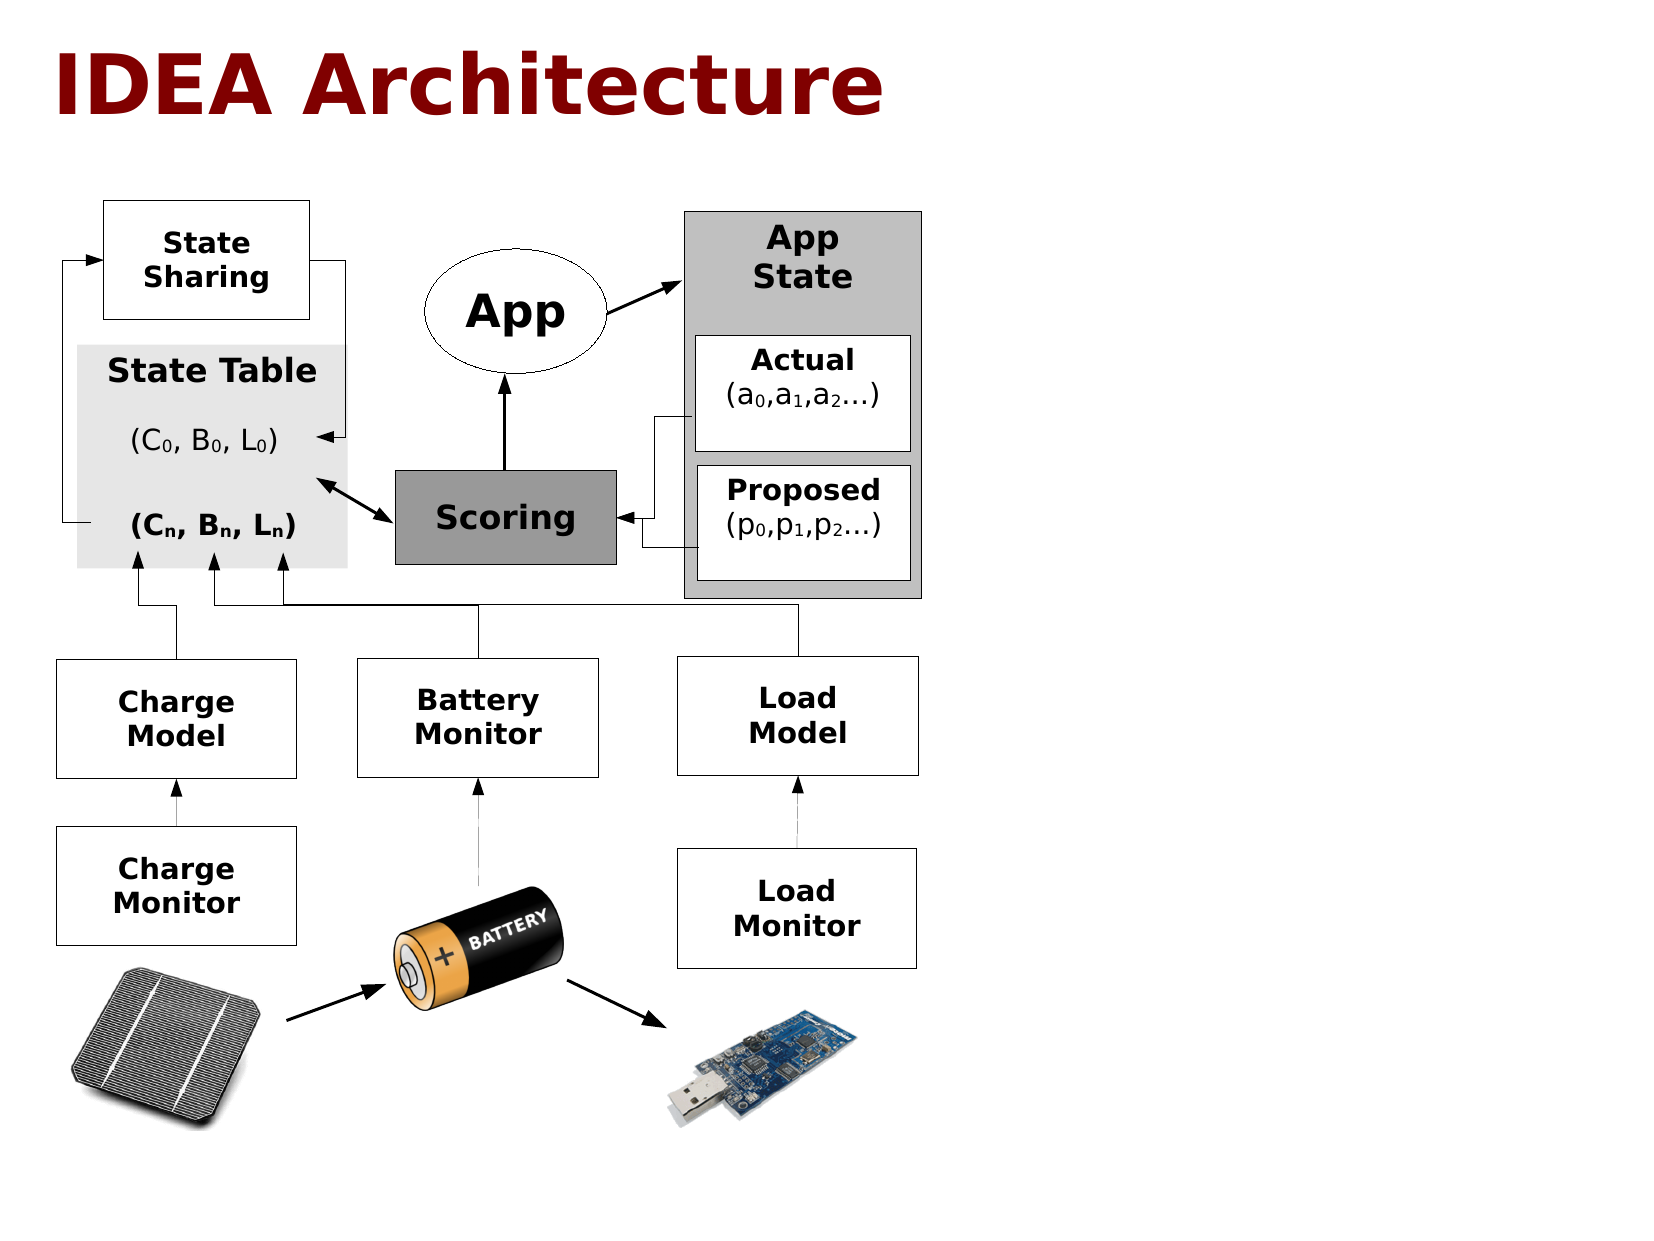

# IDEA Architecture
State
Sharing
App
State
App
. . .
Actual
(a0,a1,a2...)
State Table
(C0, B0, L0)
Proposed
(p0,p1,p2...)
Scoring
(Cn, Bn, Ln)
Load
Model
Battery
Monitor
Charge
Model
Charge
Monitor
Load
Monitor